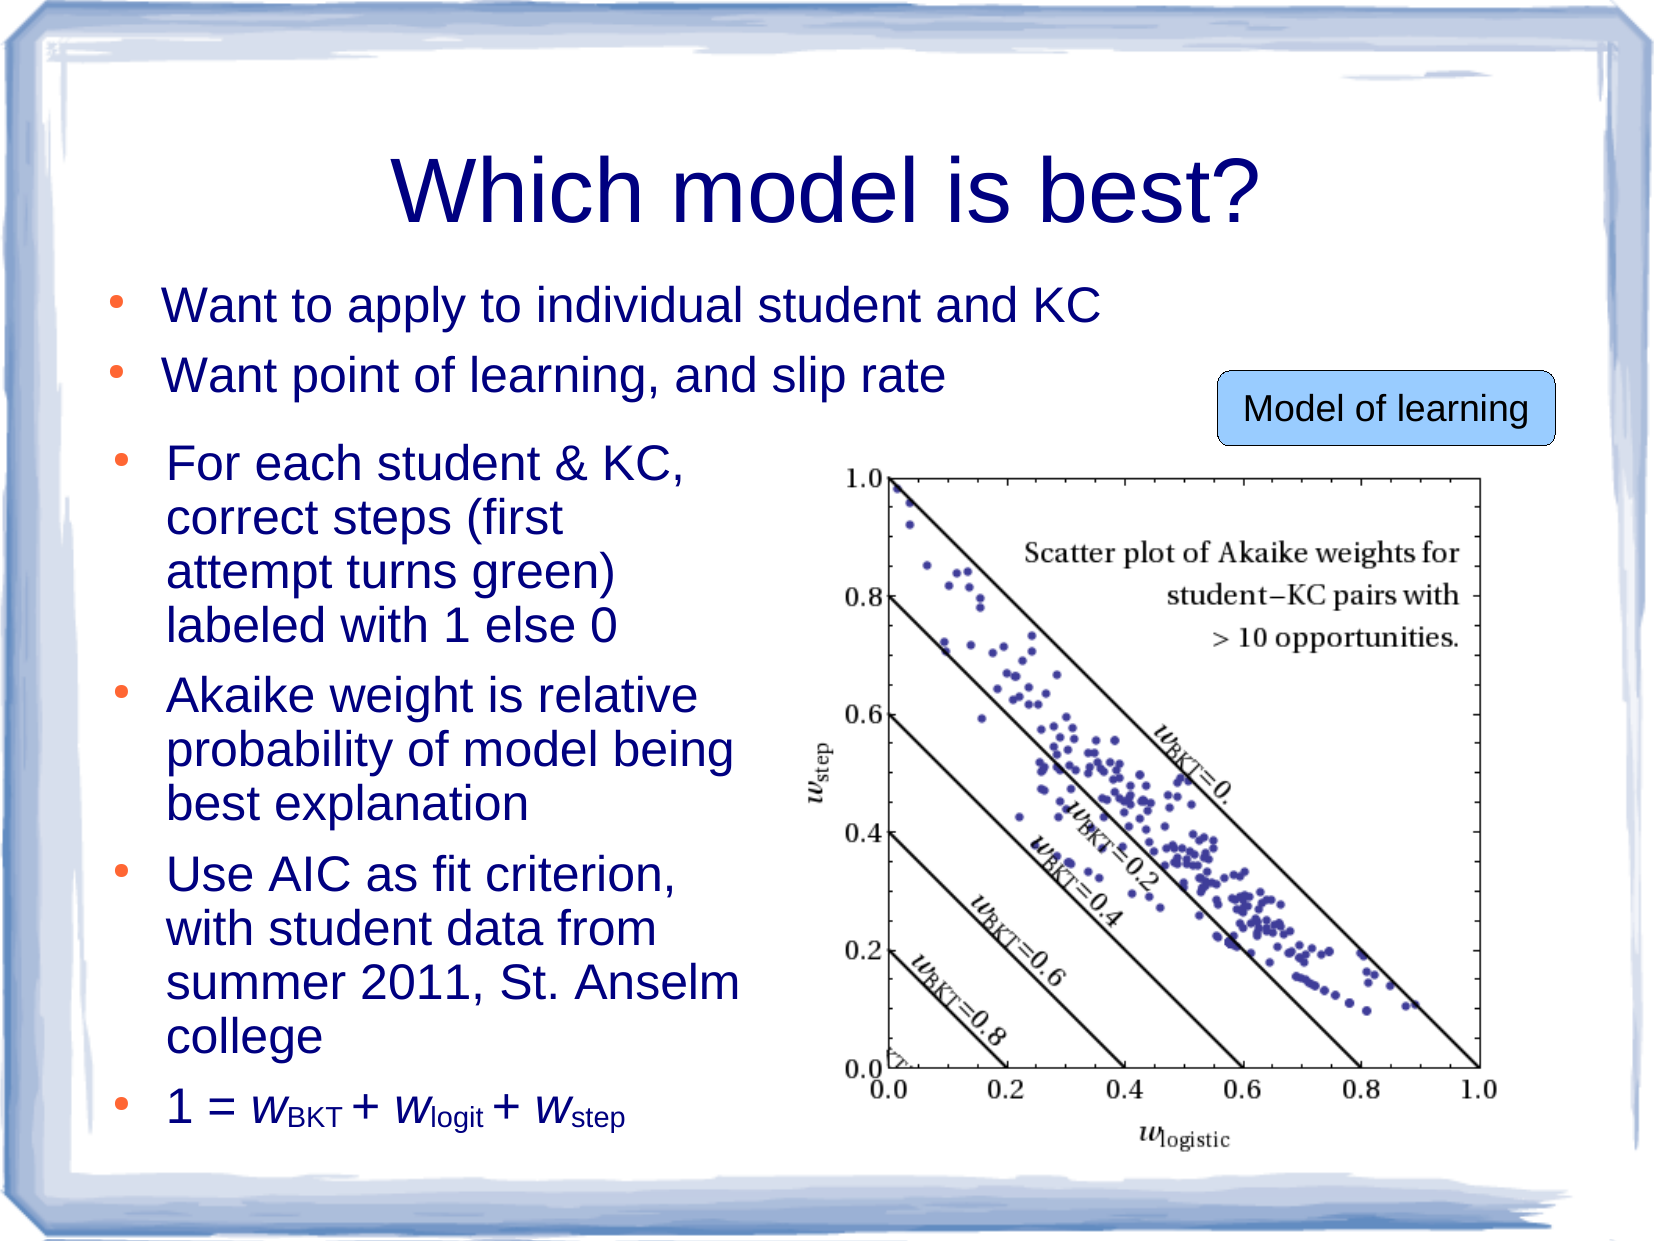

# Which model is best?
Want to apply to individual student and KC
Want point of learning, and slip rate
For each student & KC, correct steps (first attempt turns green) labeled with 1 else 0
Akaike weight is relative probability of model being best explanation
Use AIC as fit criterion, with student data from summer 2011, St. Anselm college
1 = wBKT + wlogit + wstep
Model of learning